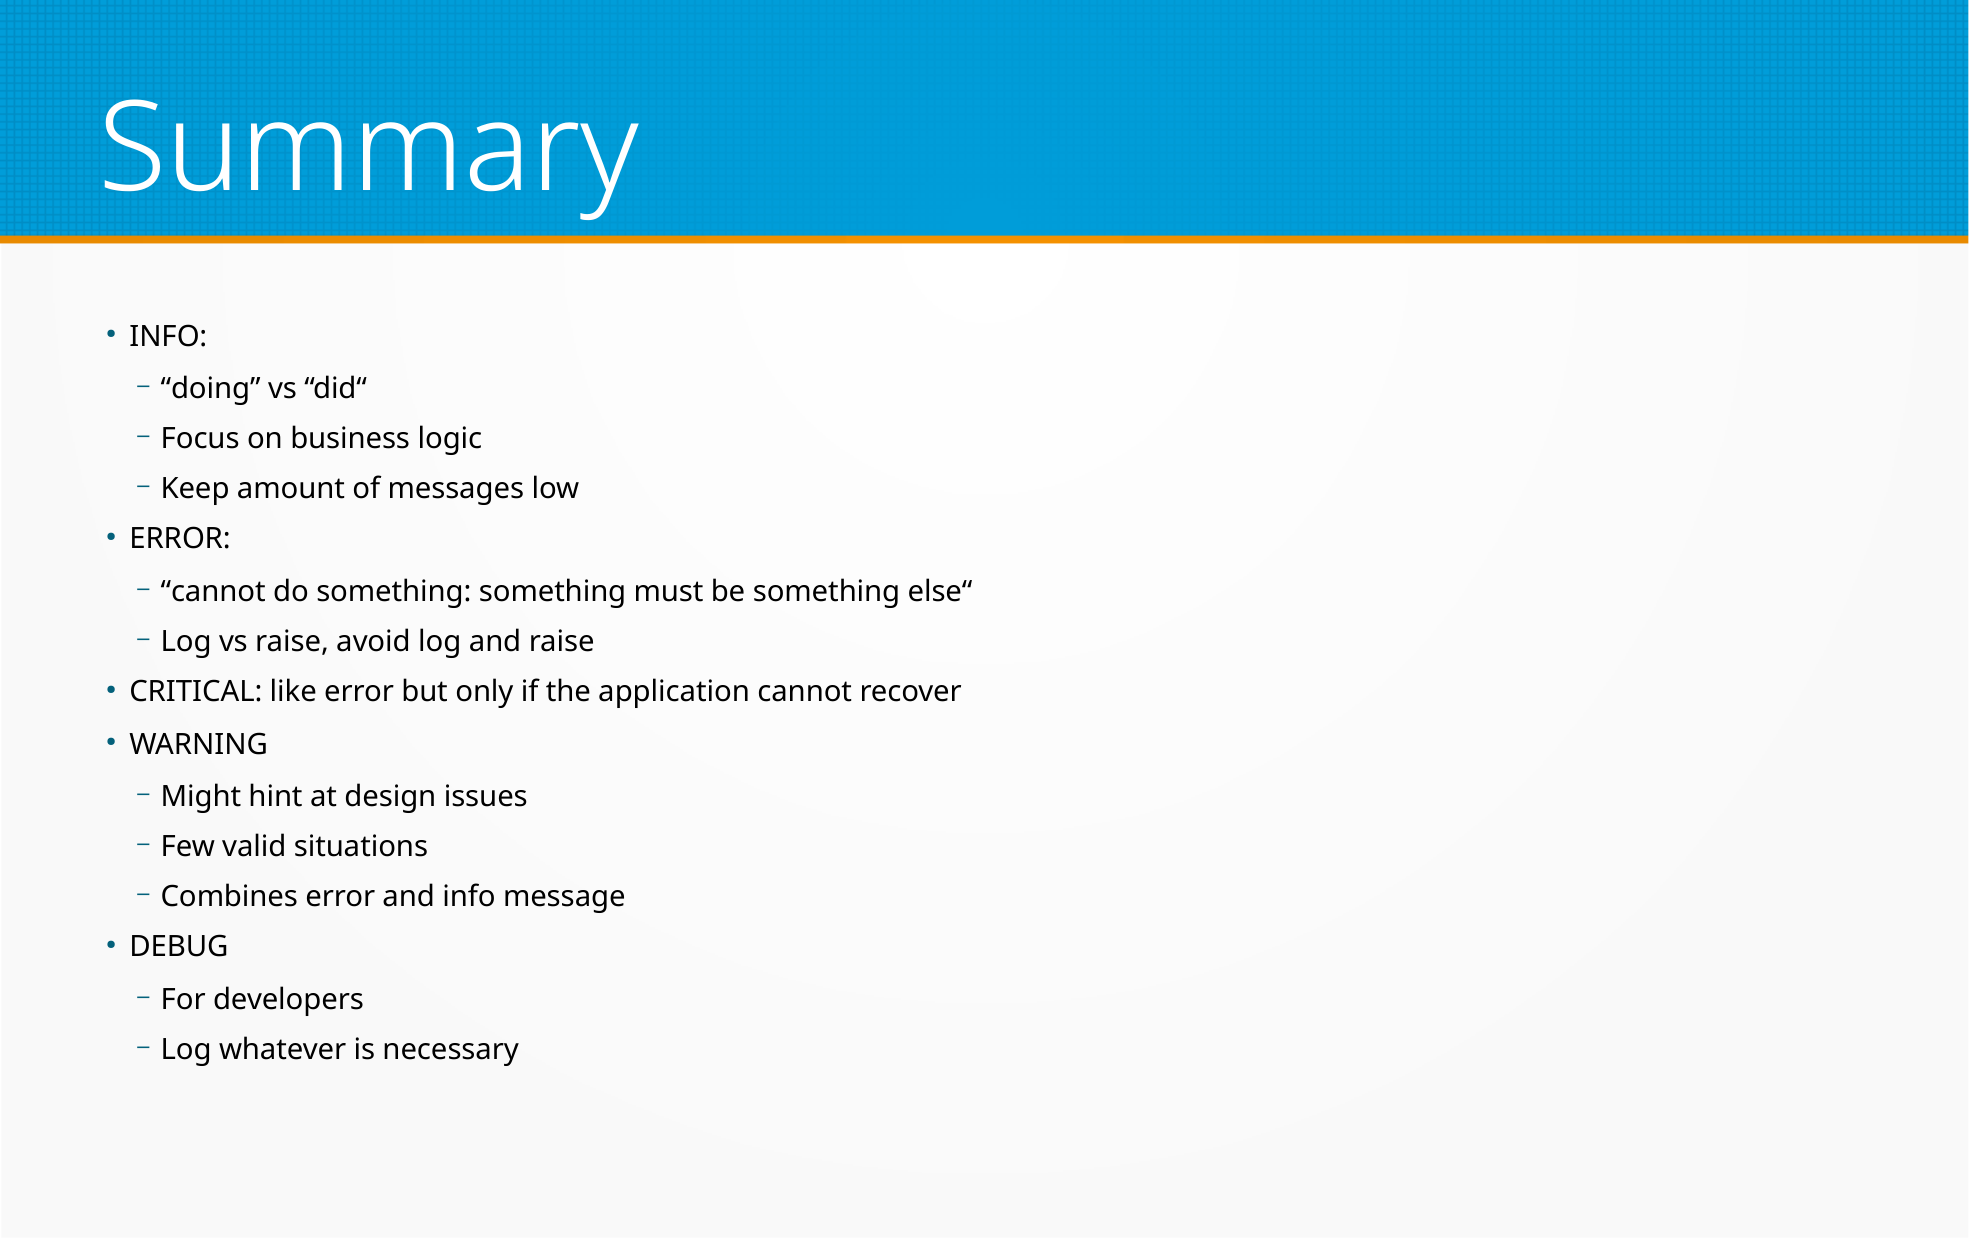

# Summary
INFO:
“doing” vs “did“
Focus on business logic
Keep amount of messages low
ERROR:
“cannot do something: something must be something else“
Log vs raise, avoid log and raise
CRITICAL: like error but only if the application cannot recover
WARNING
Might hint at design issues
Few valid situations
Combines error and info message
DEBUG
For developers
Log whatever is necessary